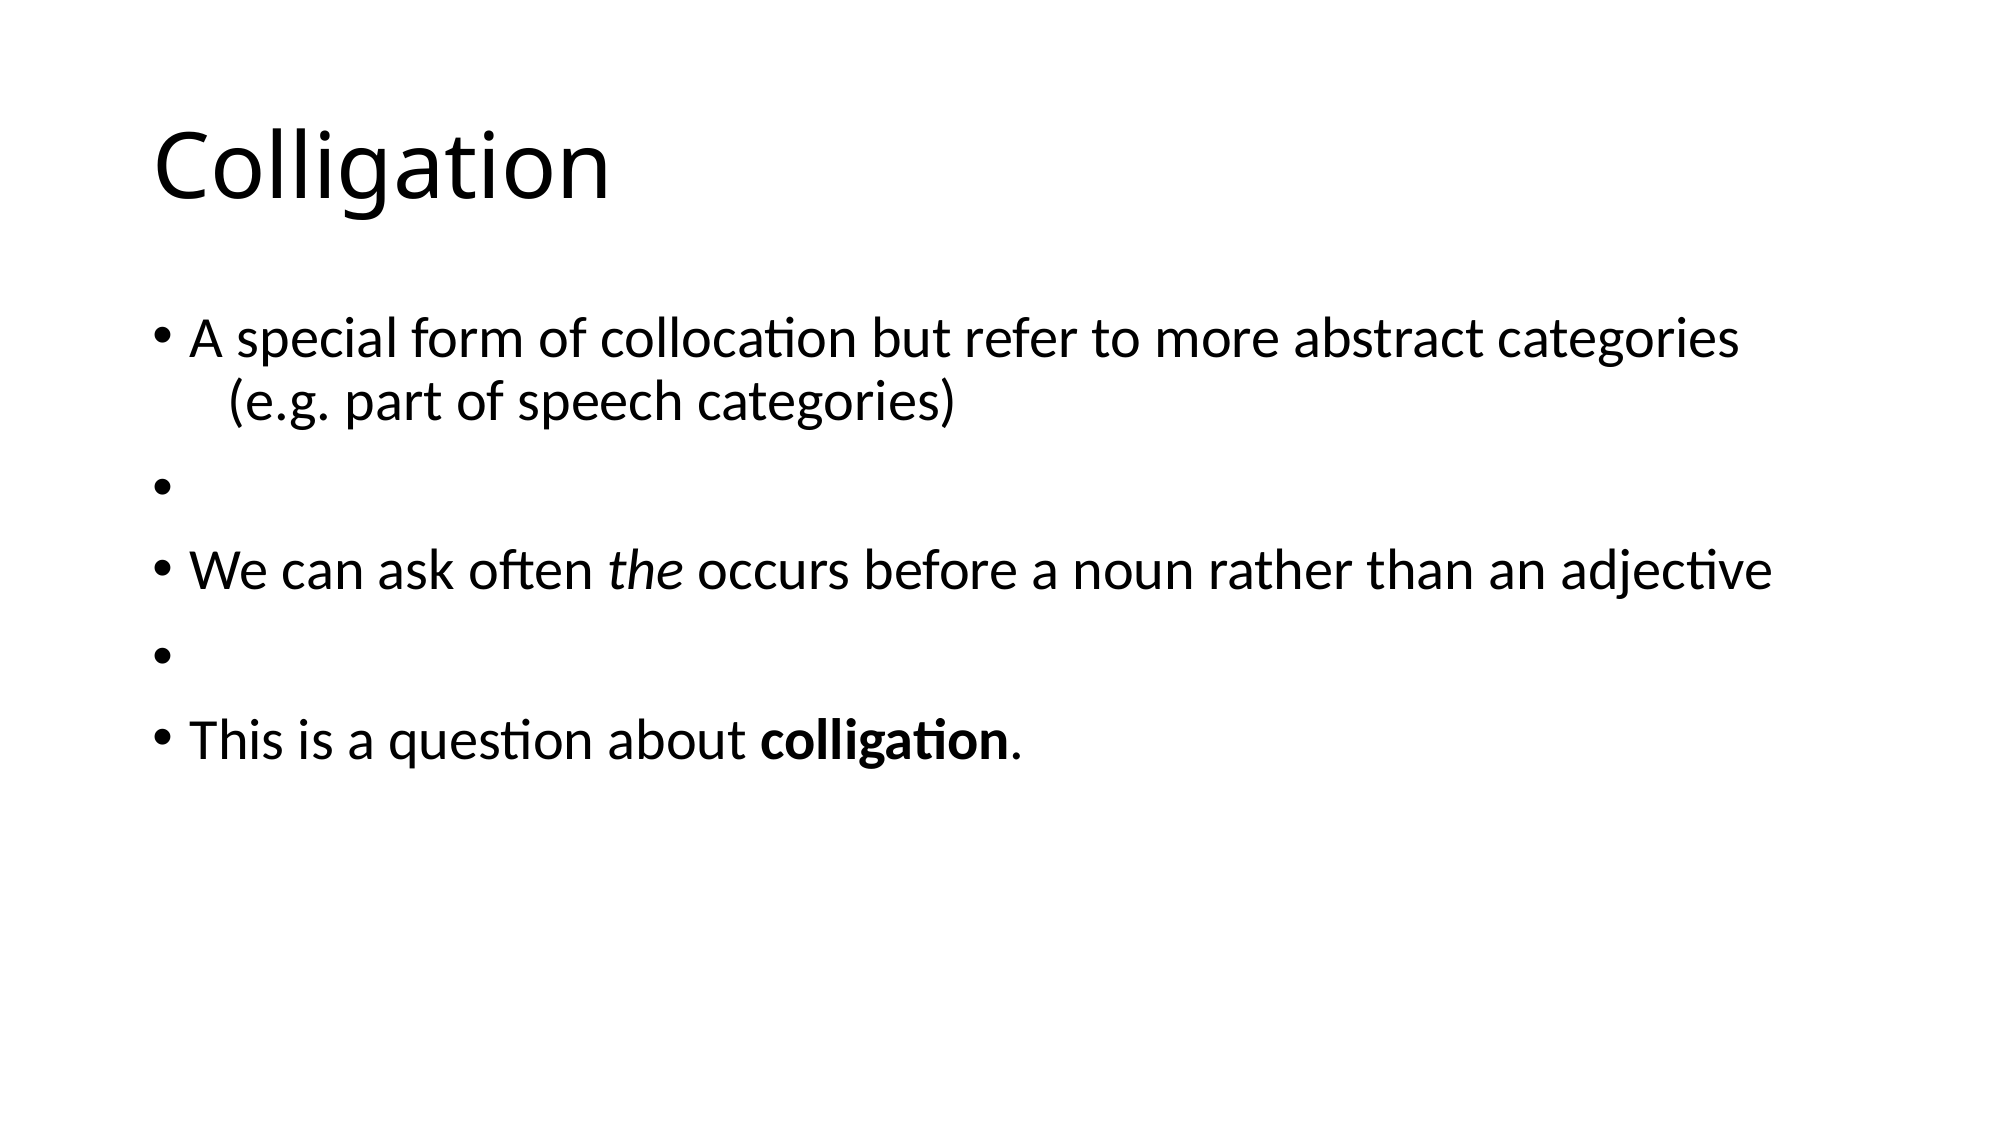

# Colligation
A special form of collocation but refer to more abstract categories (e.g. part of speech categories)
We can ask often the occurs before a noun rather than an adjective
This is a question about colligation.